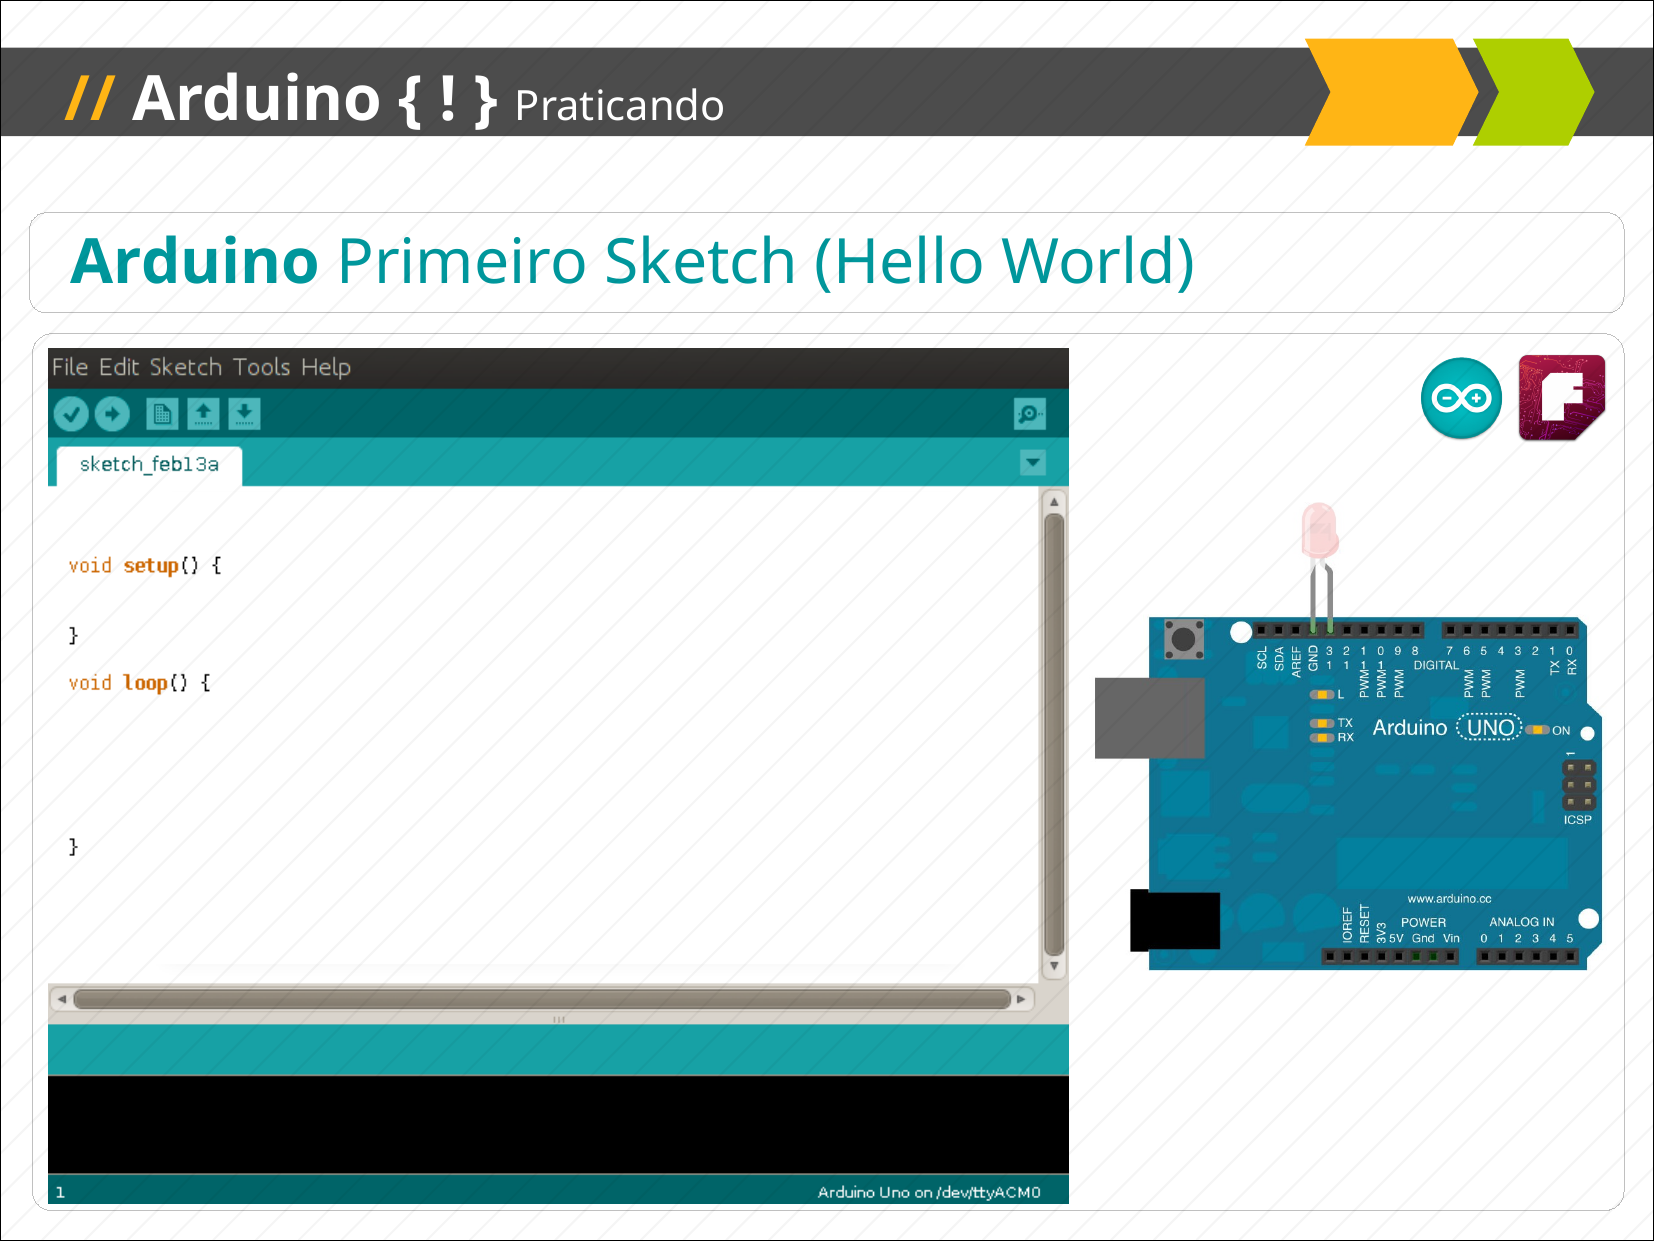

// Arduino { ! } Praticando
Arduino Primeiro Sketch (Hello World)